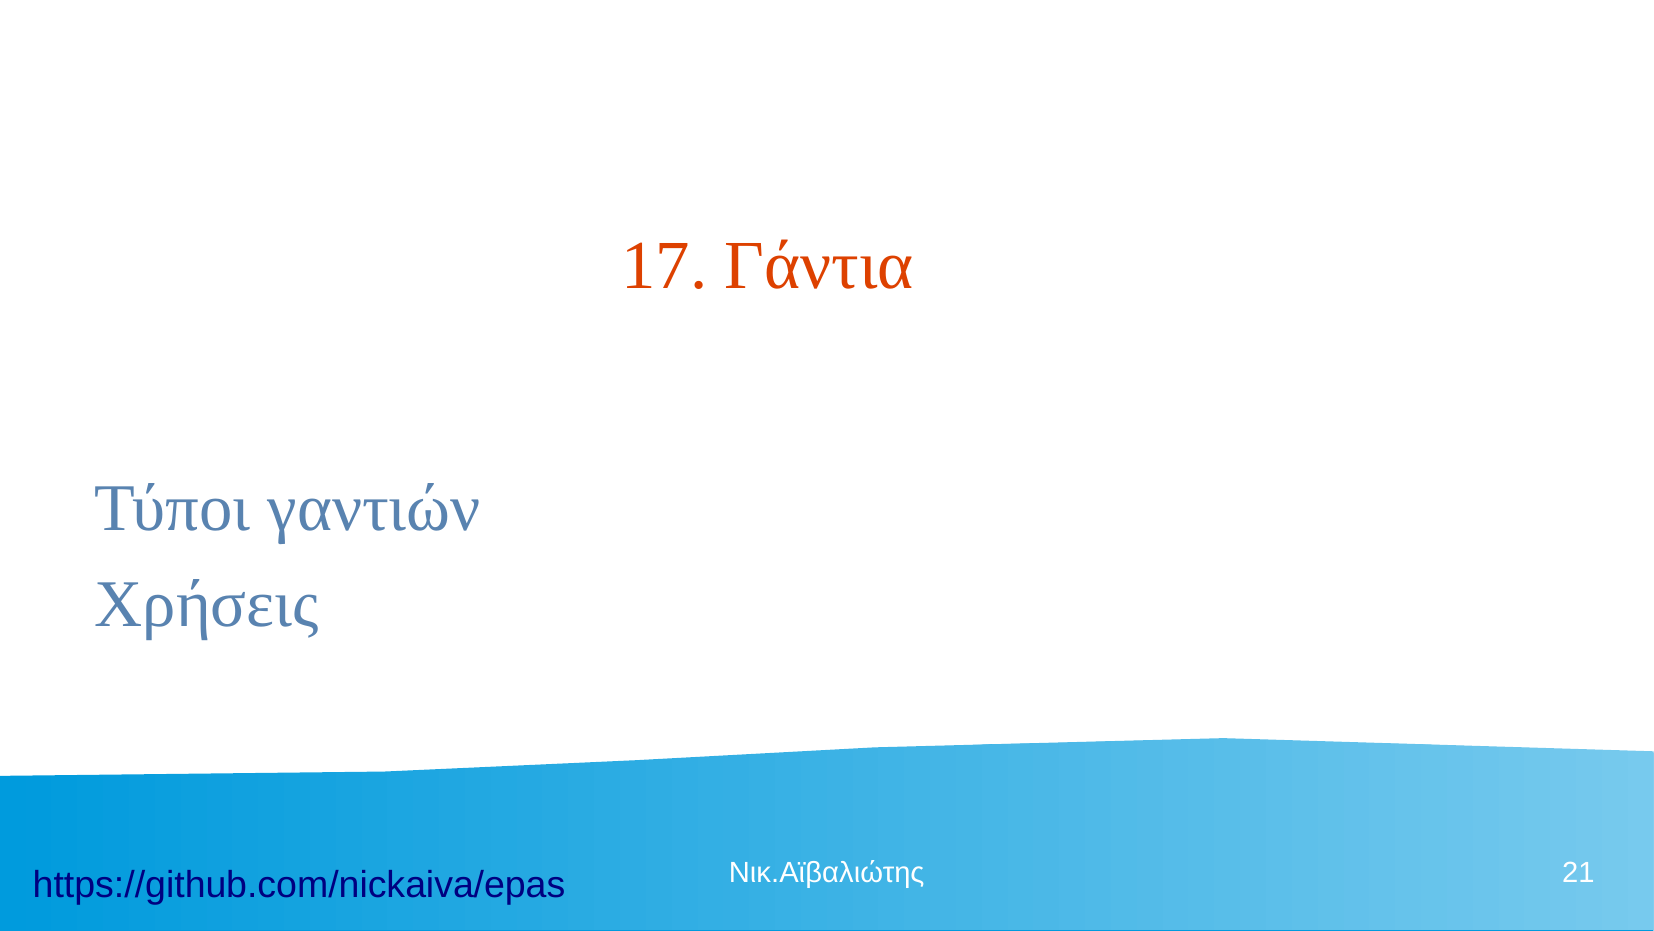

# 17. Γάντια
Τύποι γαντιών
Χρήσεις
Νικ.Αϊβαλιώτης
21